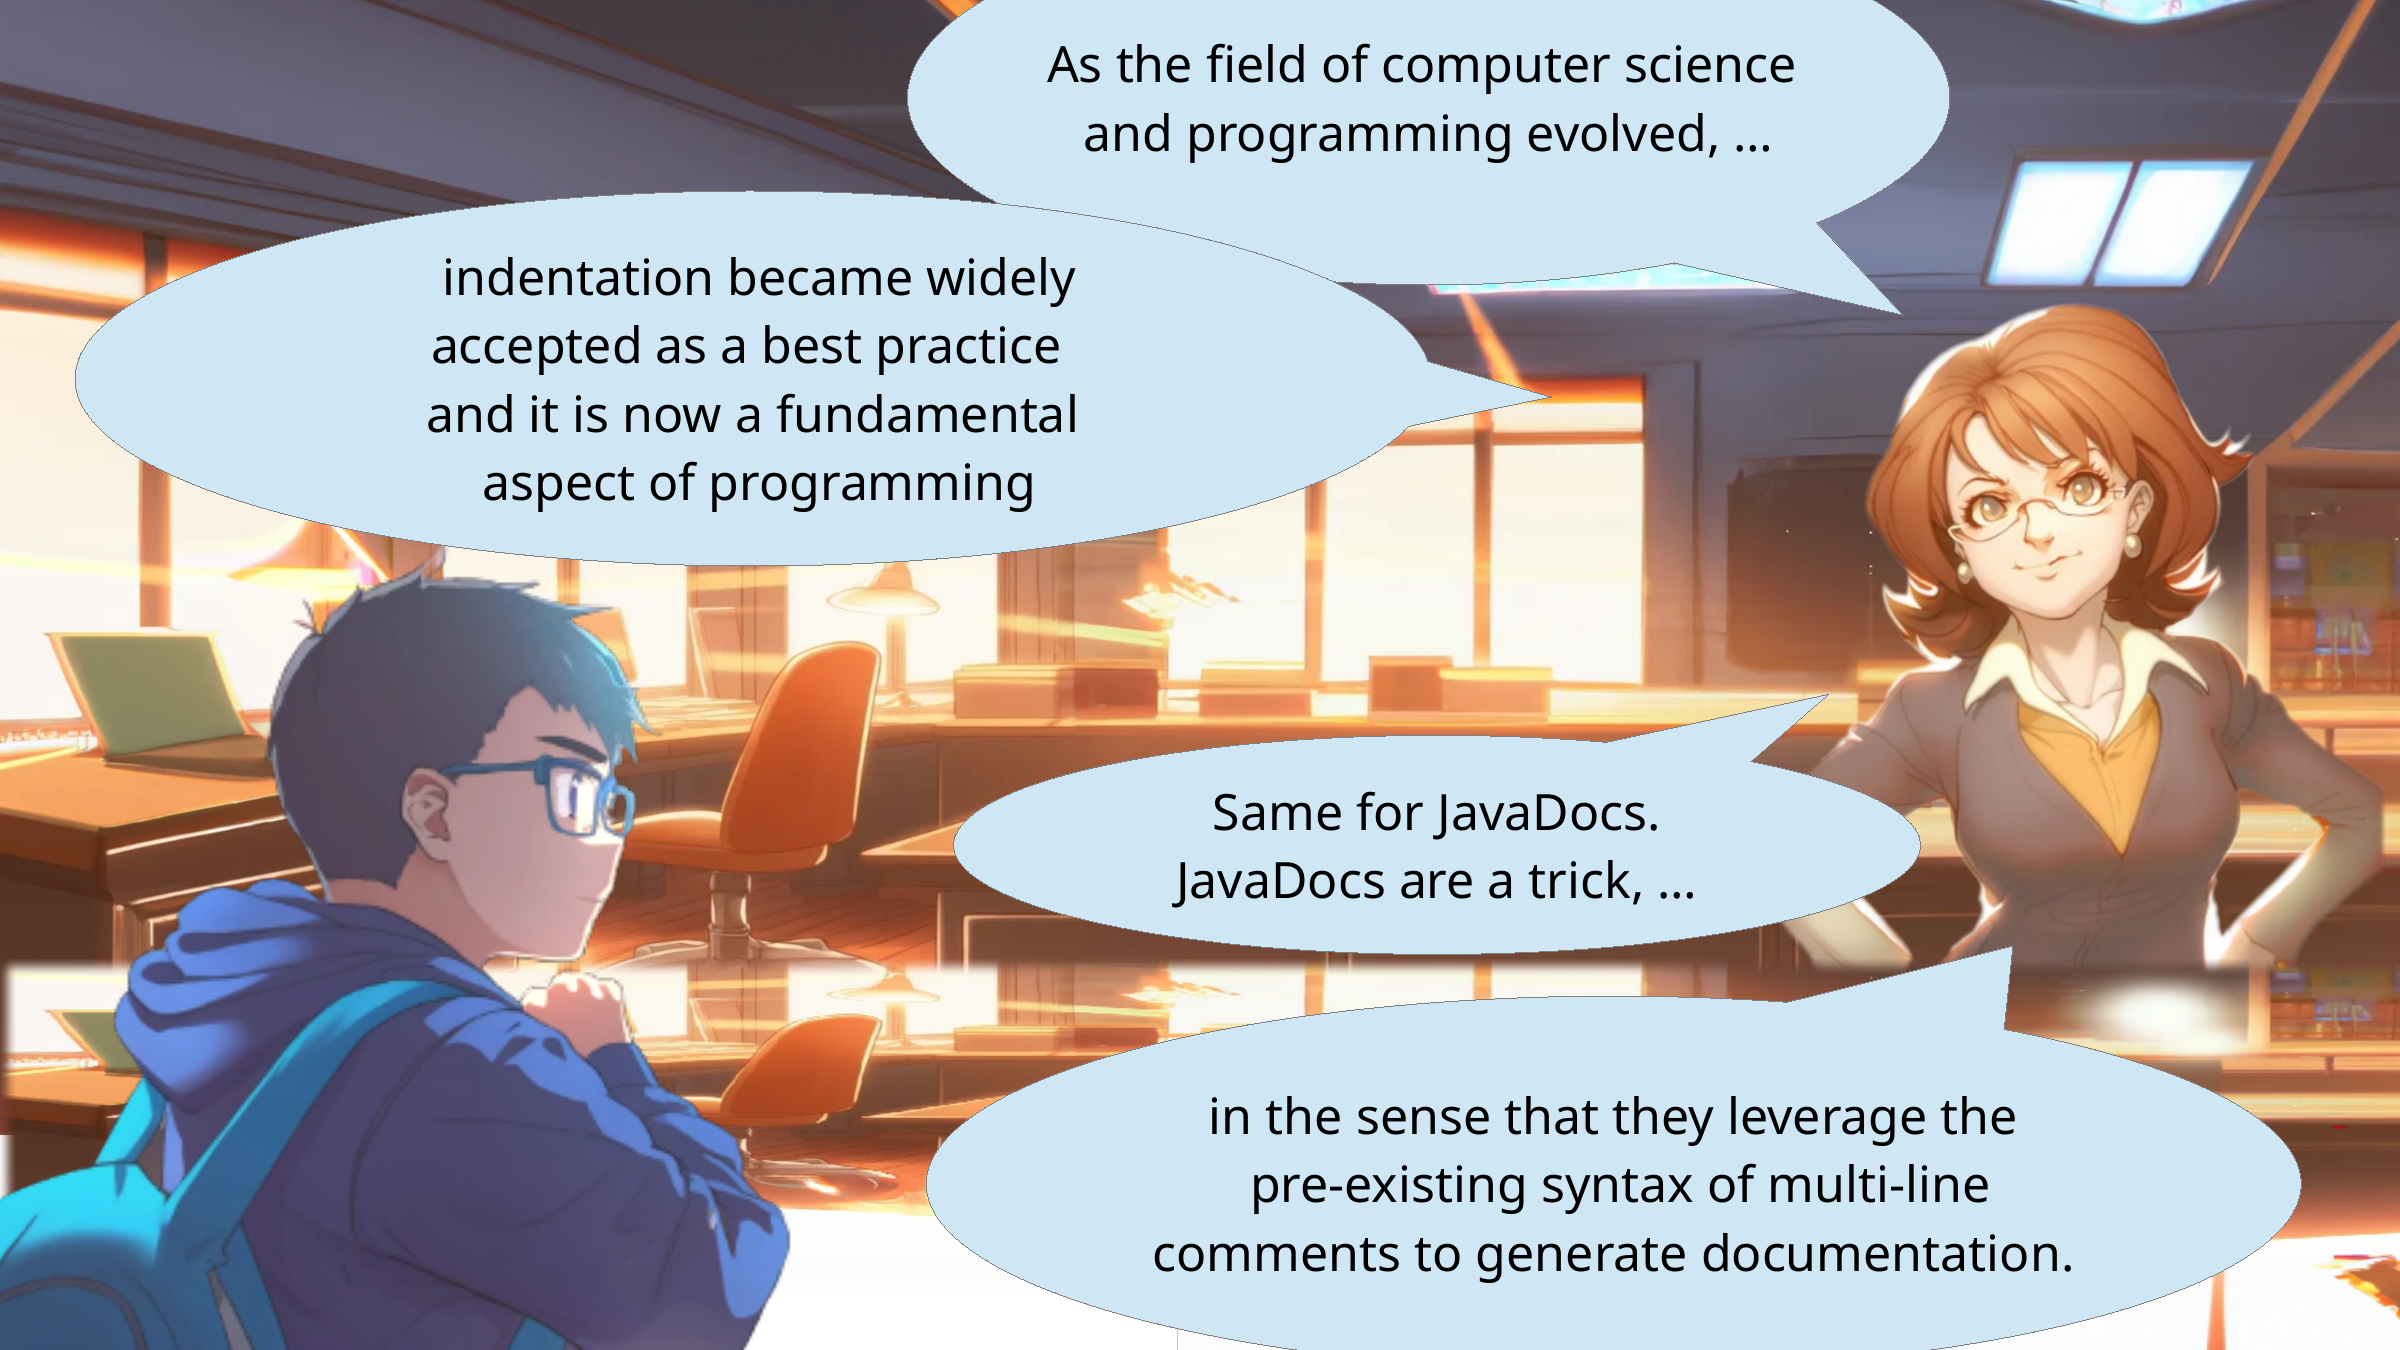

As the field of computer science
and programming evolved, …
 indentation became widely
accepted as a best practice
and it is now a fundamental
 aspect of programming
Same for JavaDocs.
JavaDocs are a trick, …
in the sense that they leverage the
 pre-existing syntax of multi-line
comments to generate documentation.